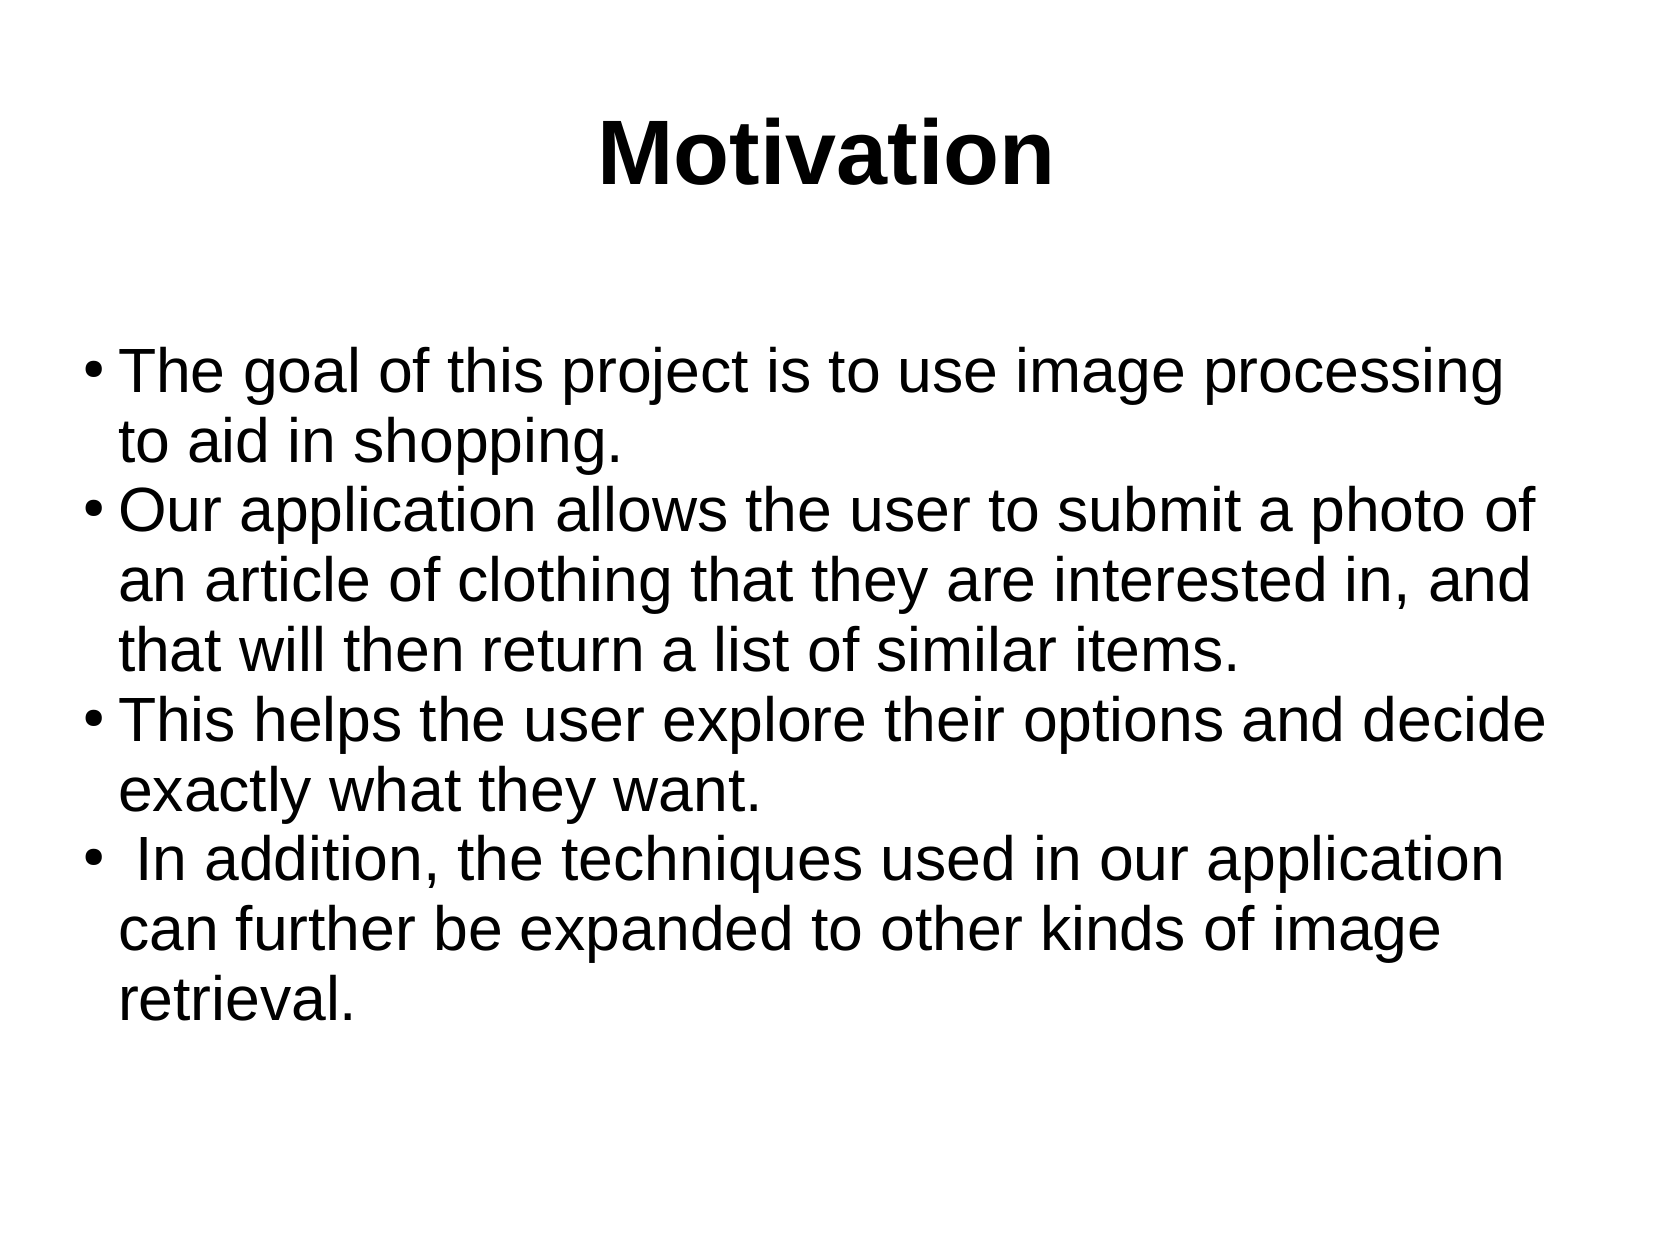

# Motivation
The goal of this project is to use image processing to aid in shopping.
Our application allows the user to submit a photo of an article of clothing that they are interested in, and that will then return a list of similar items.
This helps the user explore their options and decide exactly what they want.
 In addition, the techniques used in our application can further be expanded to other kinds of image retrieval.